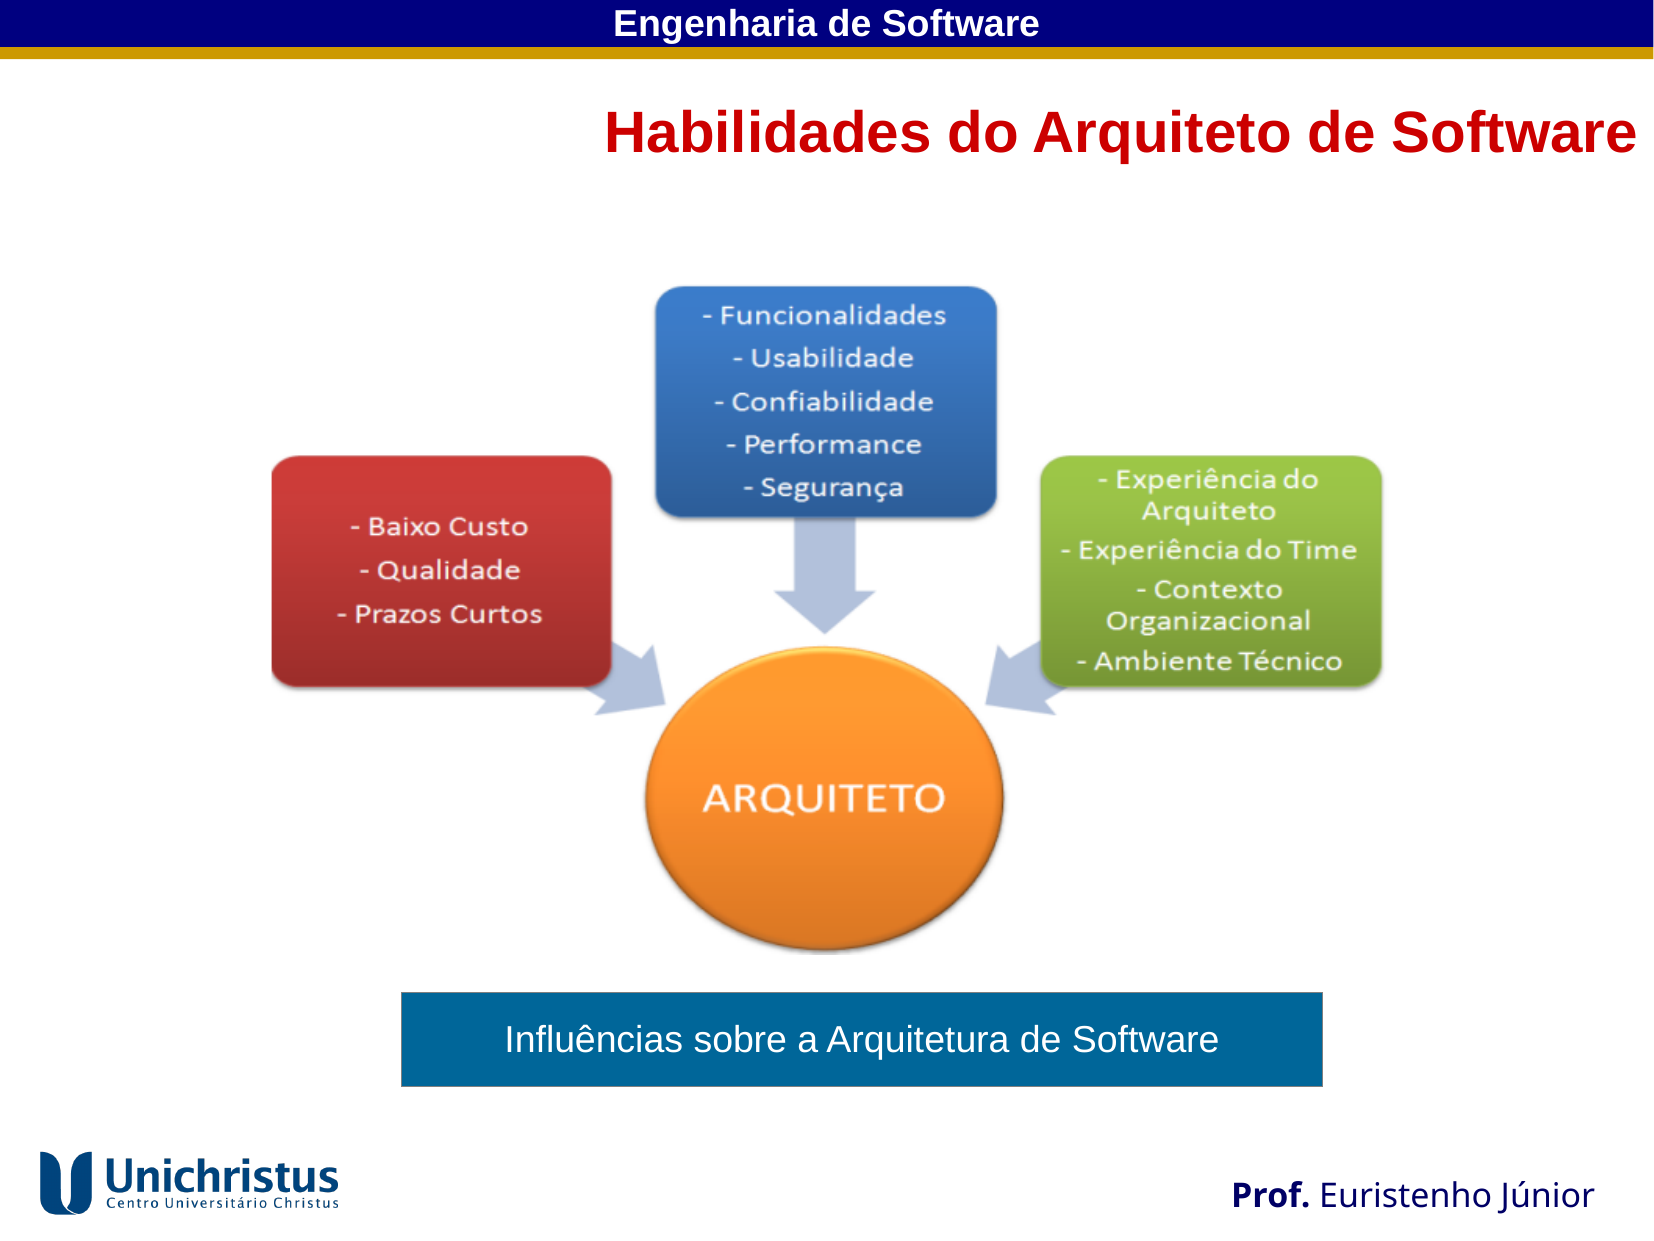

Engenharia de Software
Habilidades do Arquiteto de Software
Influências sobre a Arquitetura de Software
Prof. Euristenho Júnior